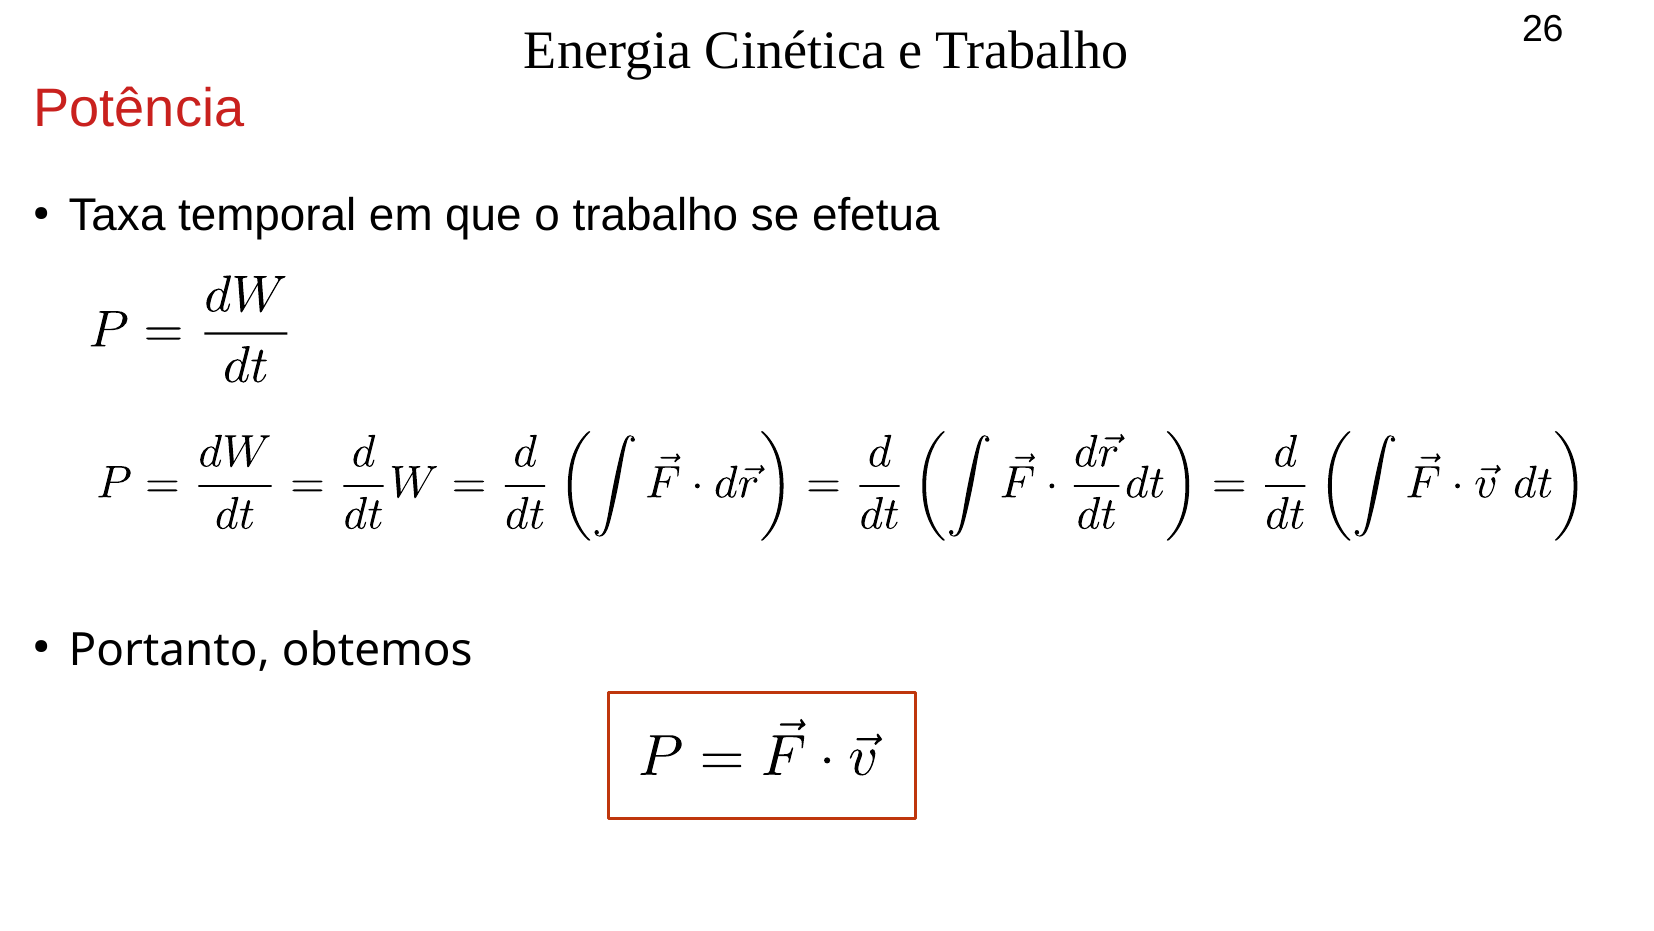

Energia Cinética e Trabalho
Potência
Taxa temporal em que o trabalho se efetua
Portanto, obtemos